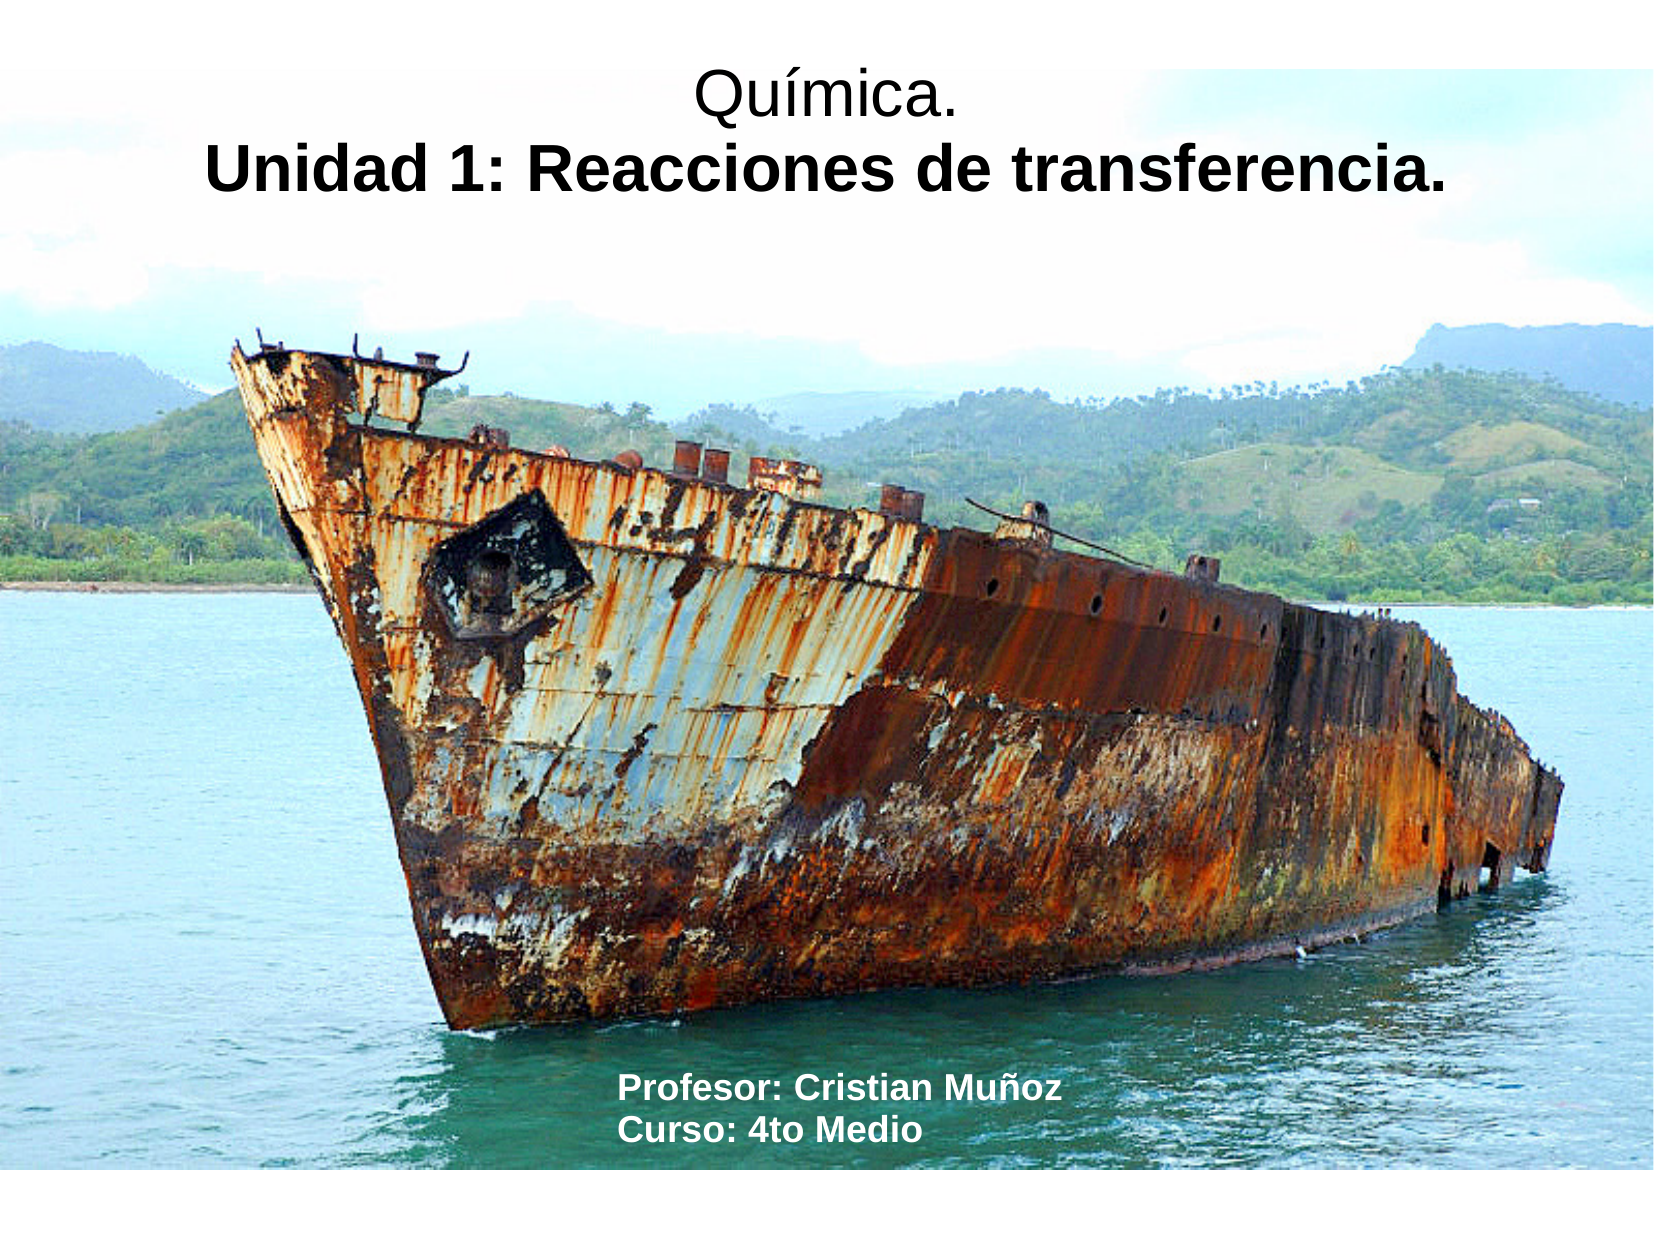

# Química.
Unidad 1: Reacciones de transferencia.
Profesor: Cristian Muñoz
Curso: 4to Medio